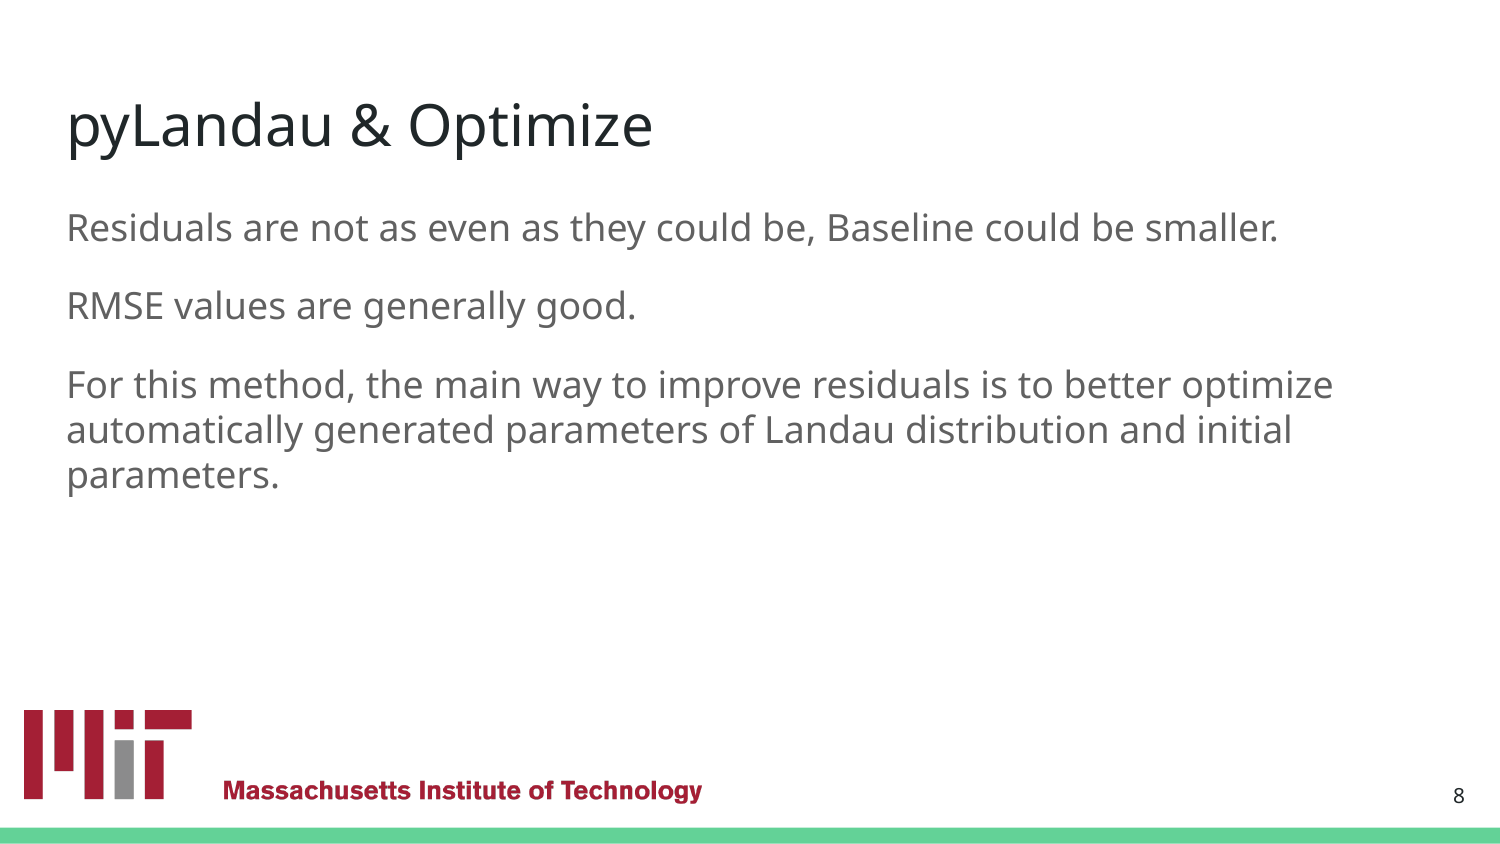

# pyLandau & Optimize
Residuals are not as even as they could be, Baseline could be smaller.
RMSE values are generally good.
For this method, the main way to improve residuals is to better optimize automatically generated parameters of Landau distribution and initial parameters.